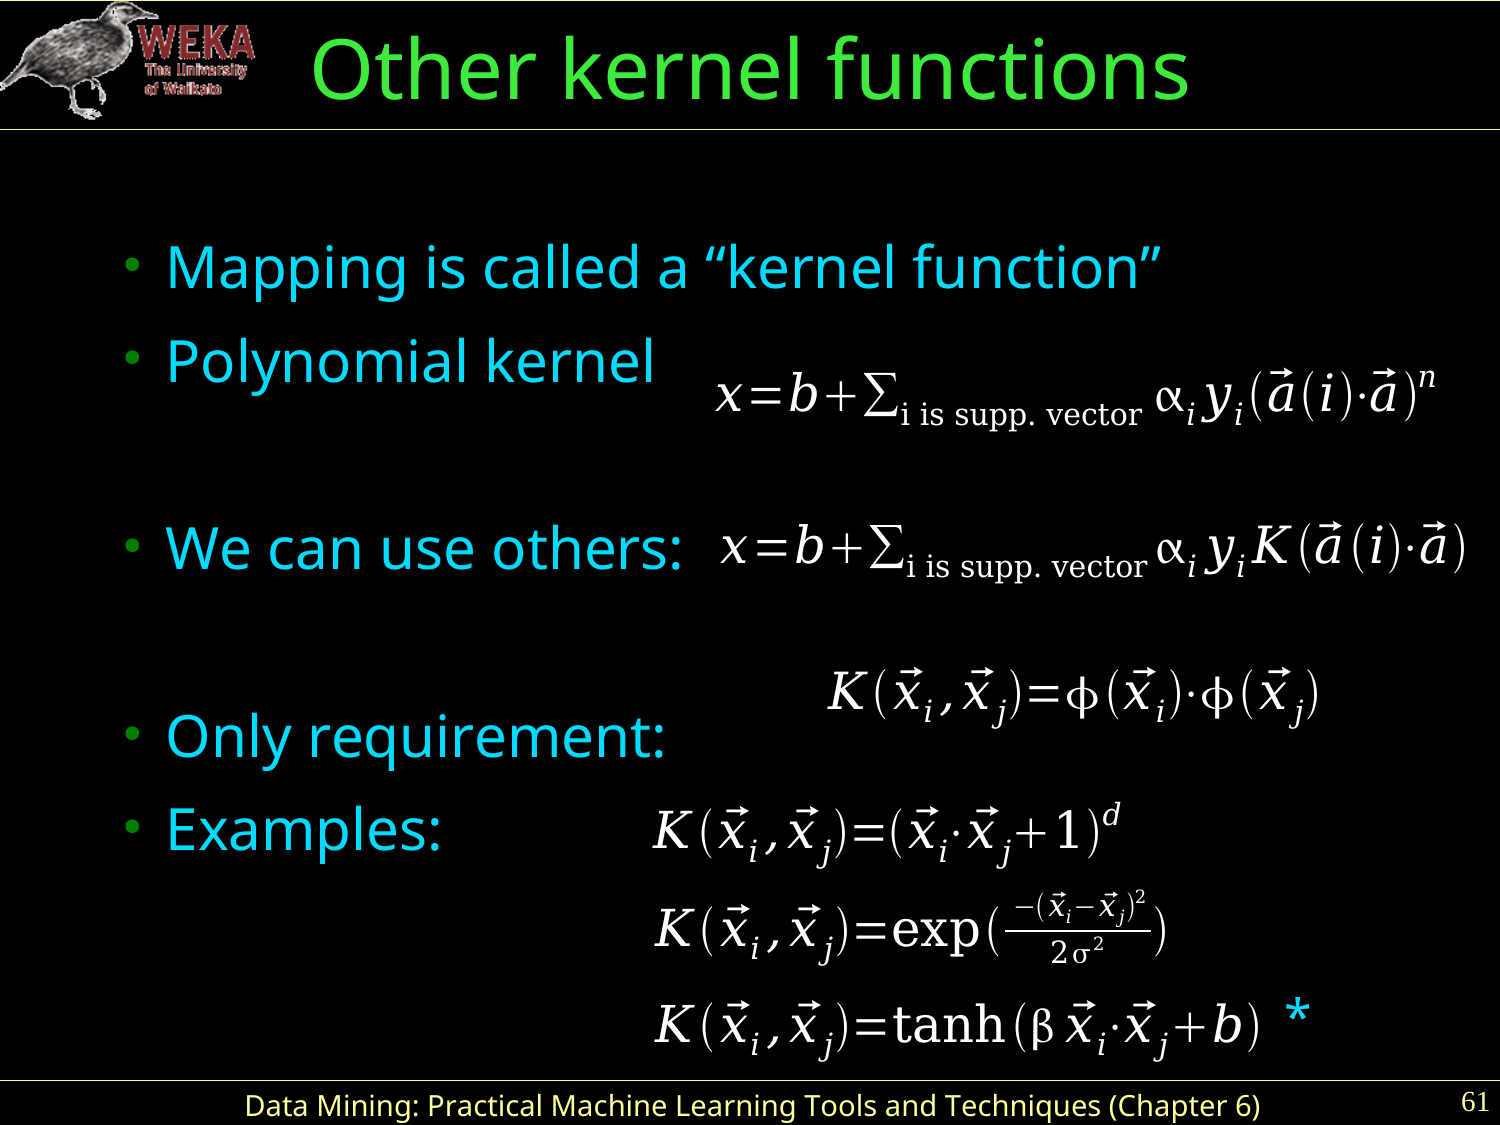

# Other kernel functions
Mapping is called a “kernel function”
Polynomial kernel
We can use others:
Only requirement:
Examples:
*
Data Mining: Practical Machine Learning Tools and Techniques (Chapter 6)
61